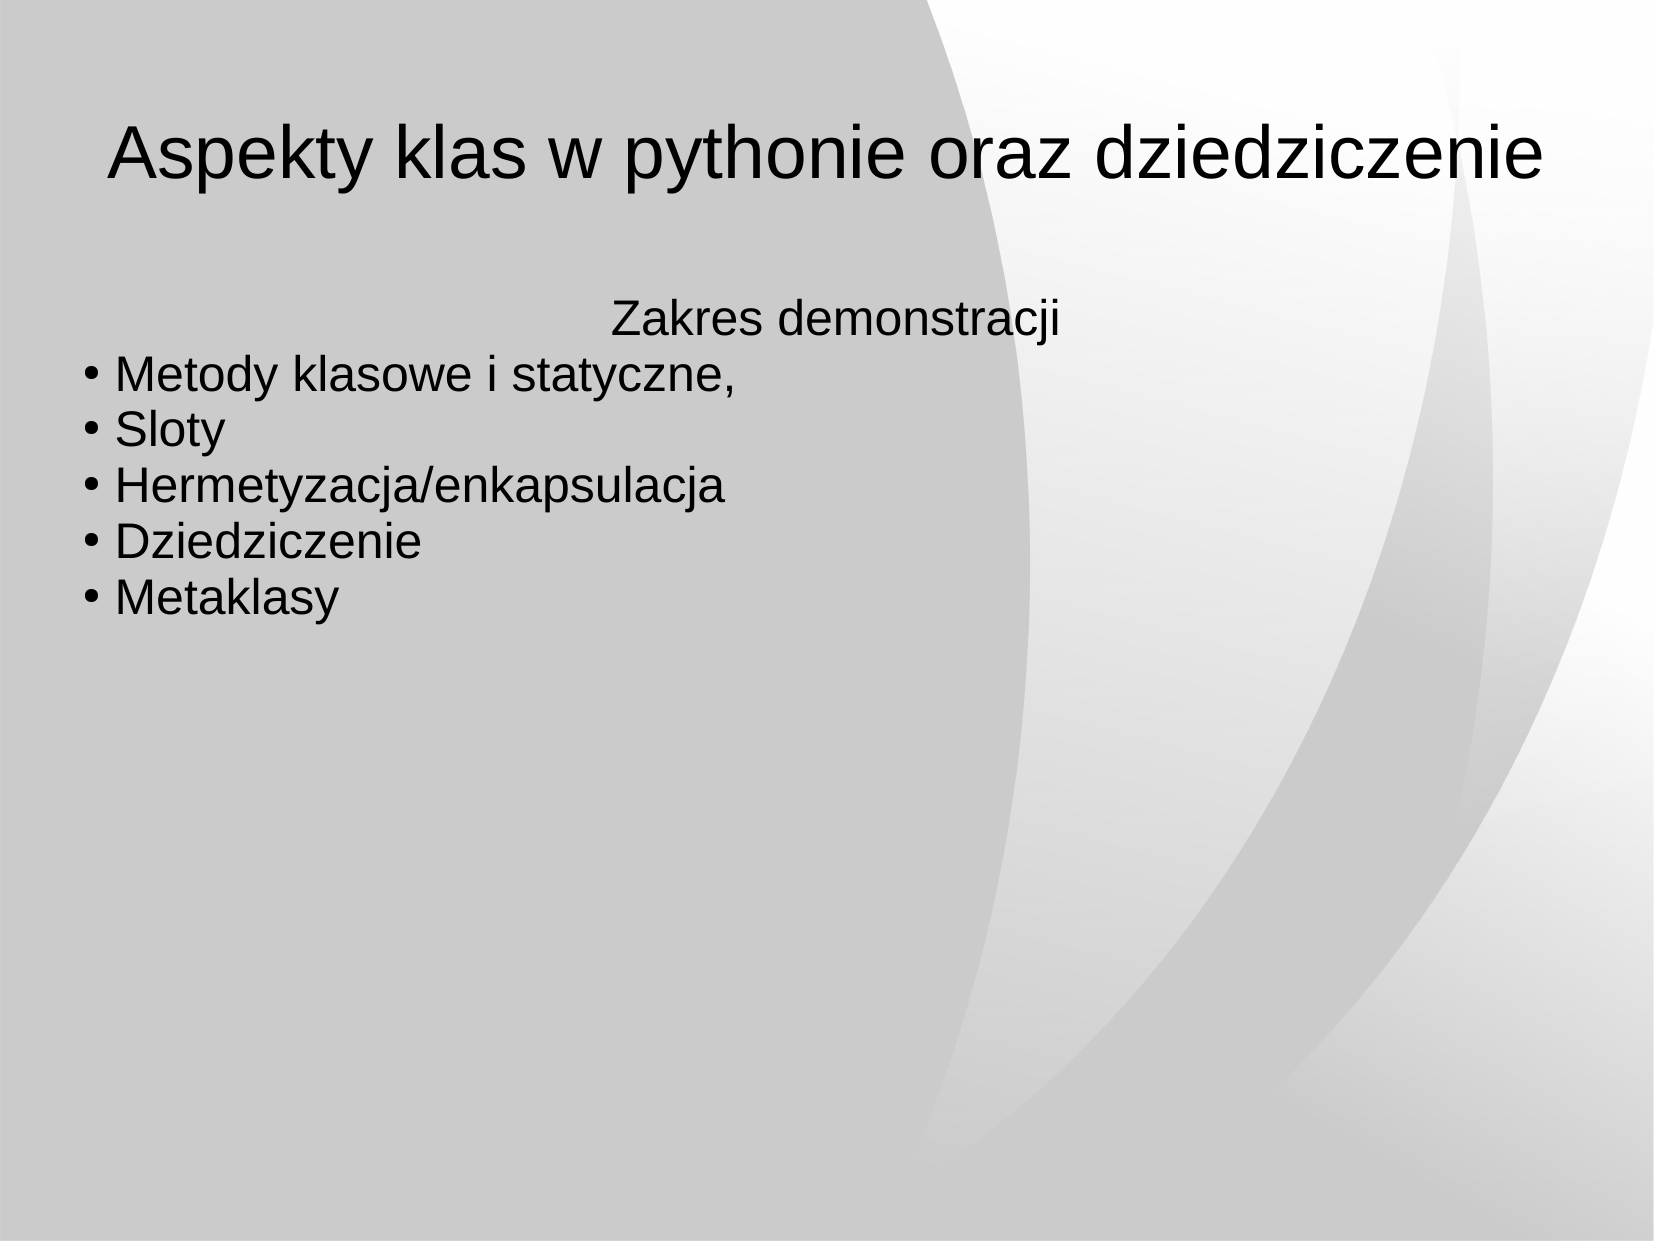

# Aspekty klas w pythonie oraz dziedziczenie
Zakres demonstracji
 Metody klasowe i statyczne,
 Sloty
 Hermetyzacja/enkapsulacja
 Dziedziczenie
 Metaklasy